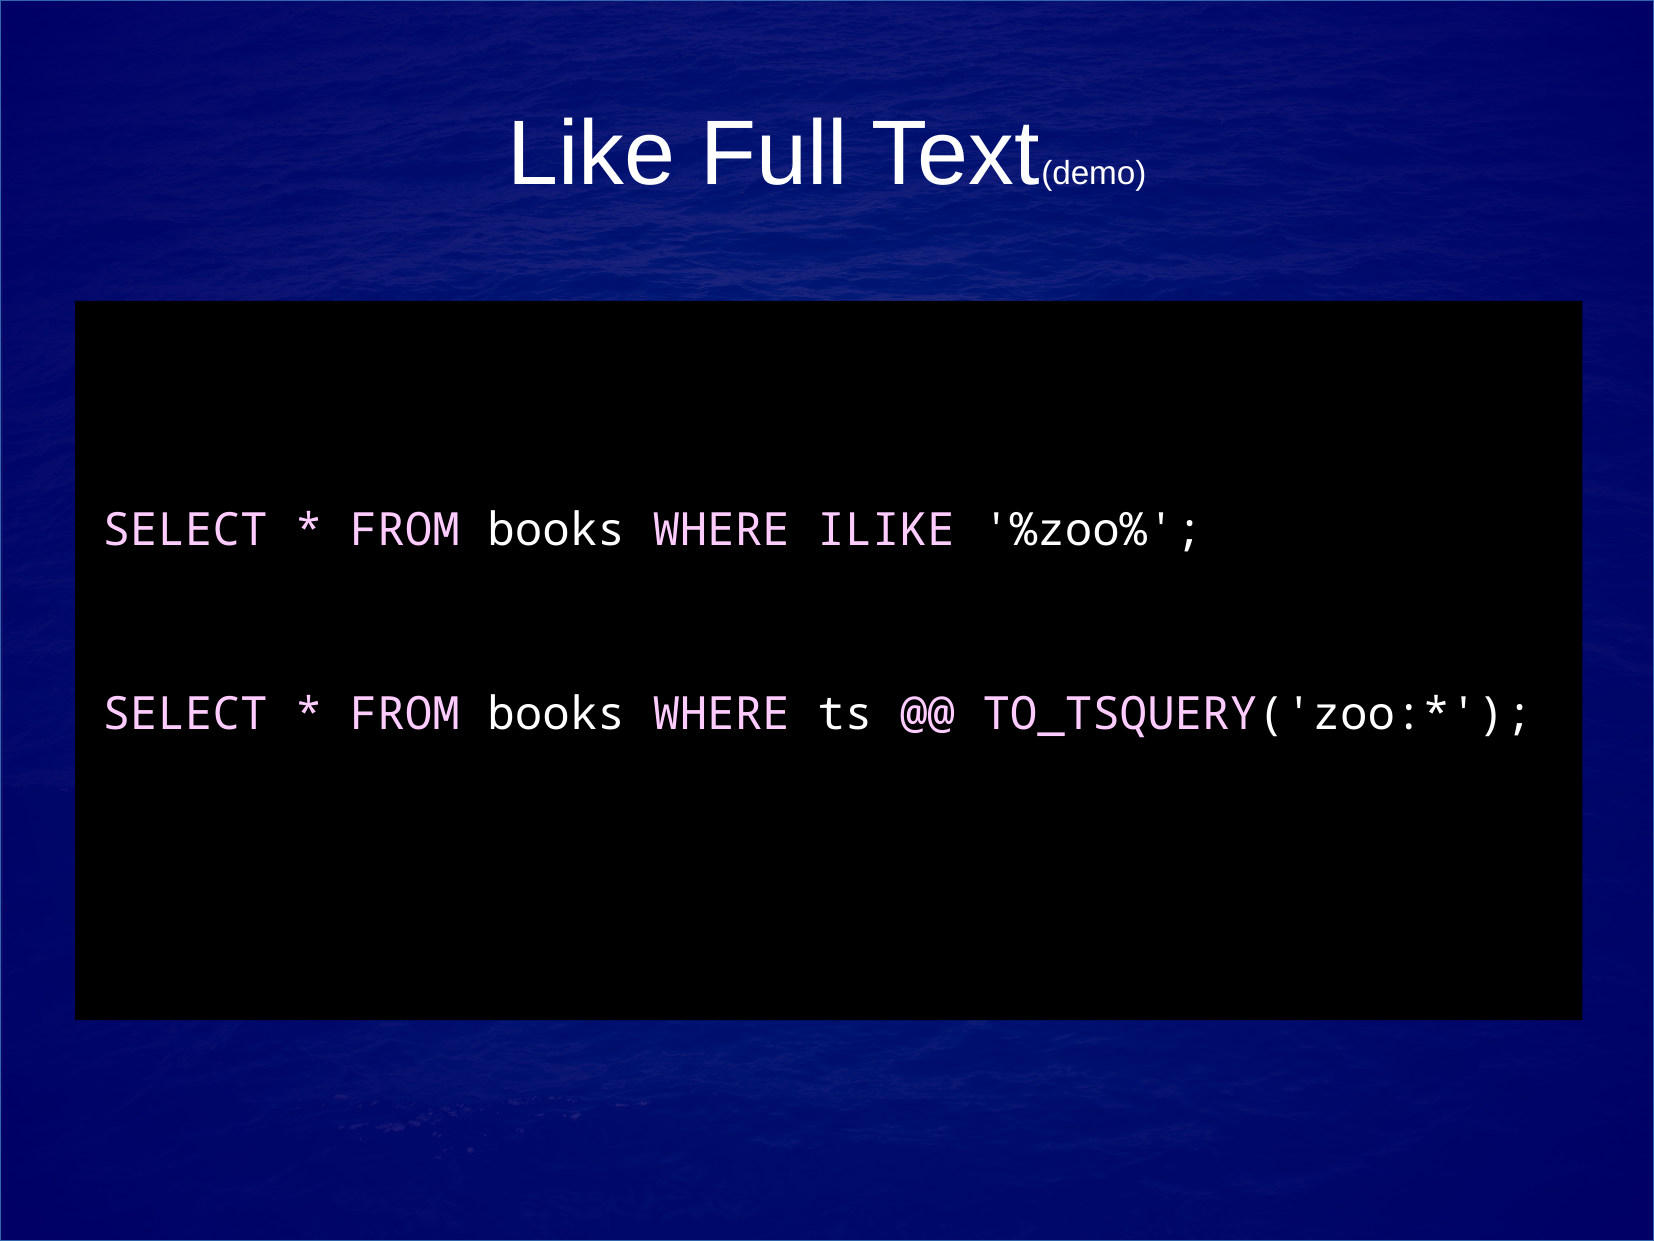

# Like Full Text(demo)
 SELECT * FROM books WHERE ILIKE '%zoo%';
 SELECT * FROM books WHERE ts @@ TO_TSQUERY('zoo:*');